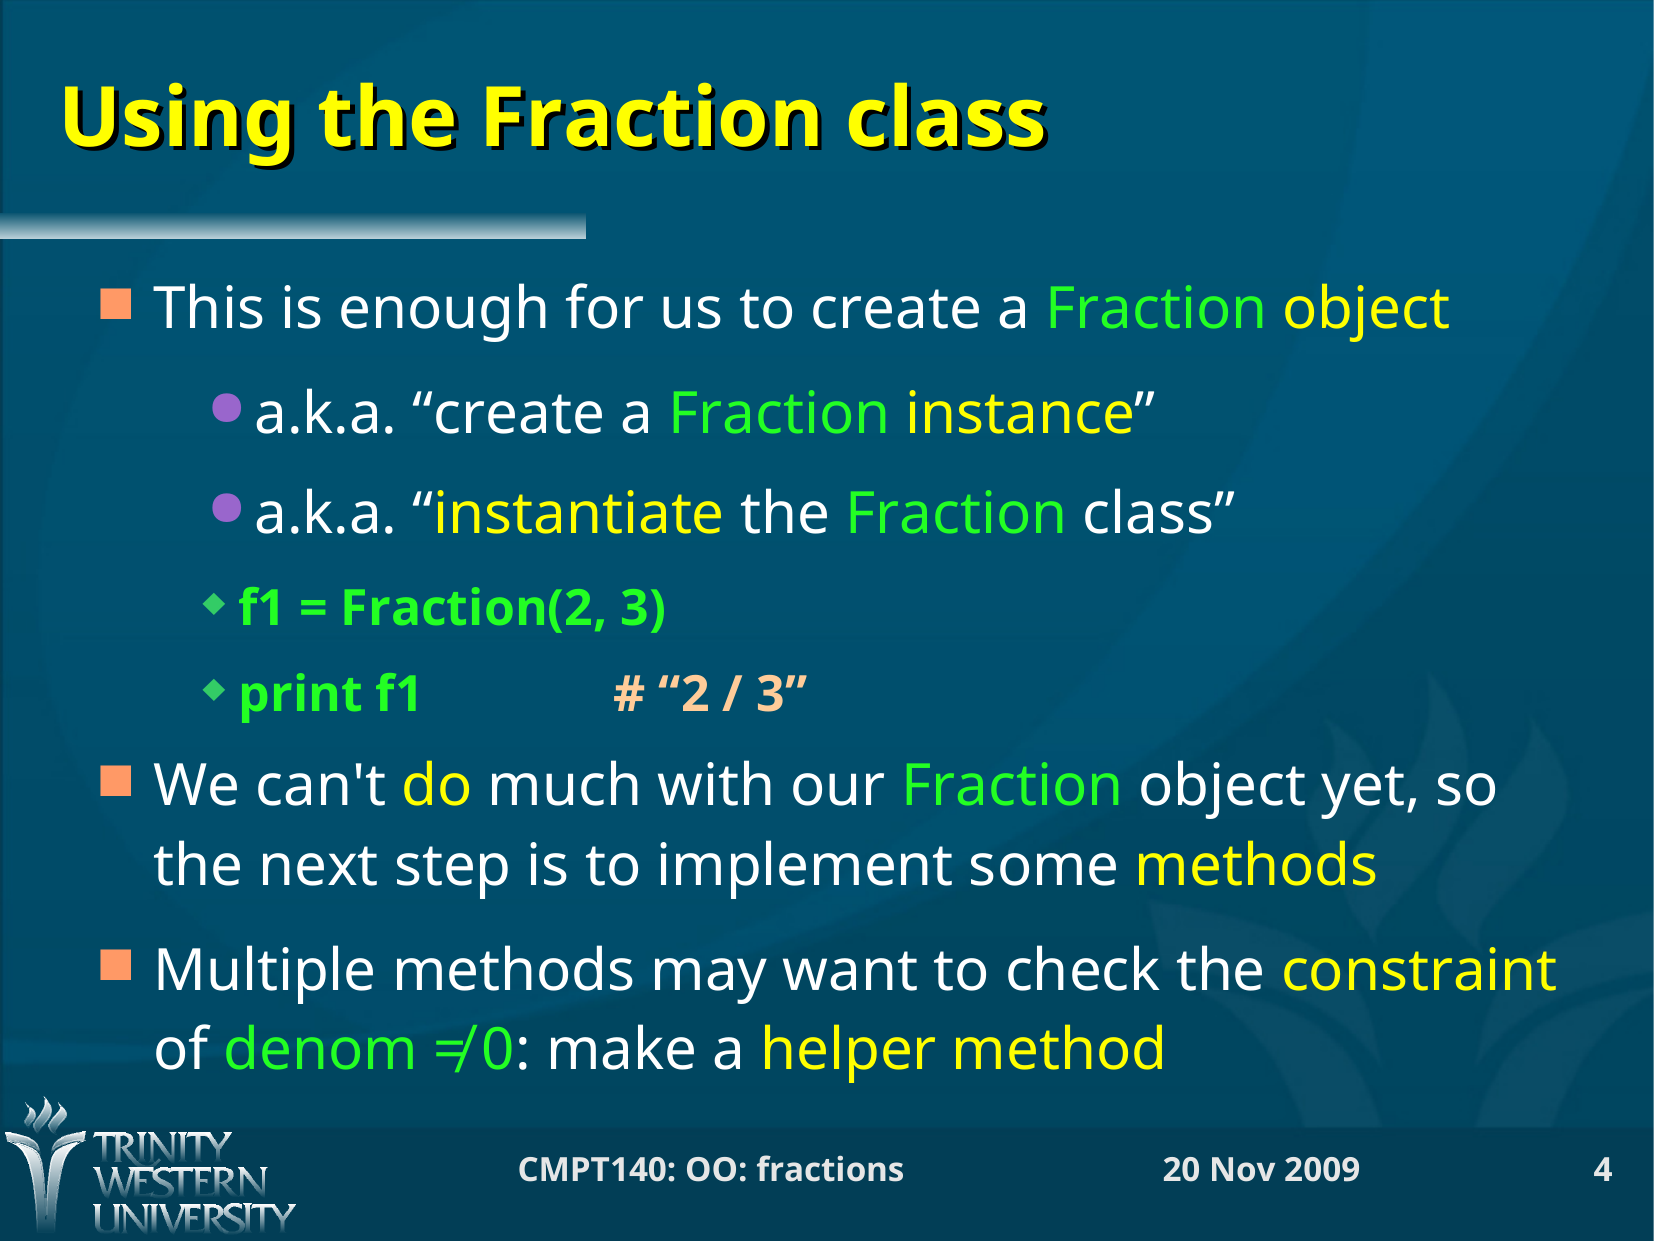

# Using the Fraction class
This is enough for us to create a Fraction object
a.k.a. “create a Fraction instance”
a.k.a. “instantiate the Fraction class”
f1 = Fraction(2, 3)
print f1			# “2 / 3”
We can't do much with our Fraction object yet, so the next step is to implement some methods
Multiple methods may want to check the constraint of denom ≠ 0: make a helper method
CMPT140: OO: fractions
20 Nov 2009
4